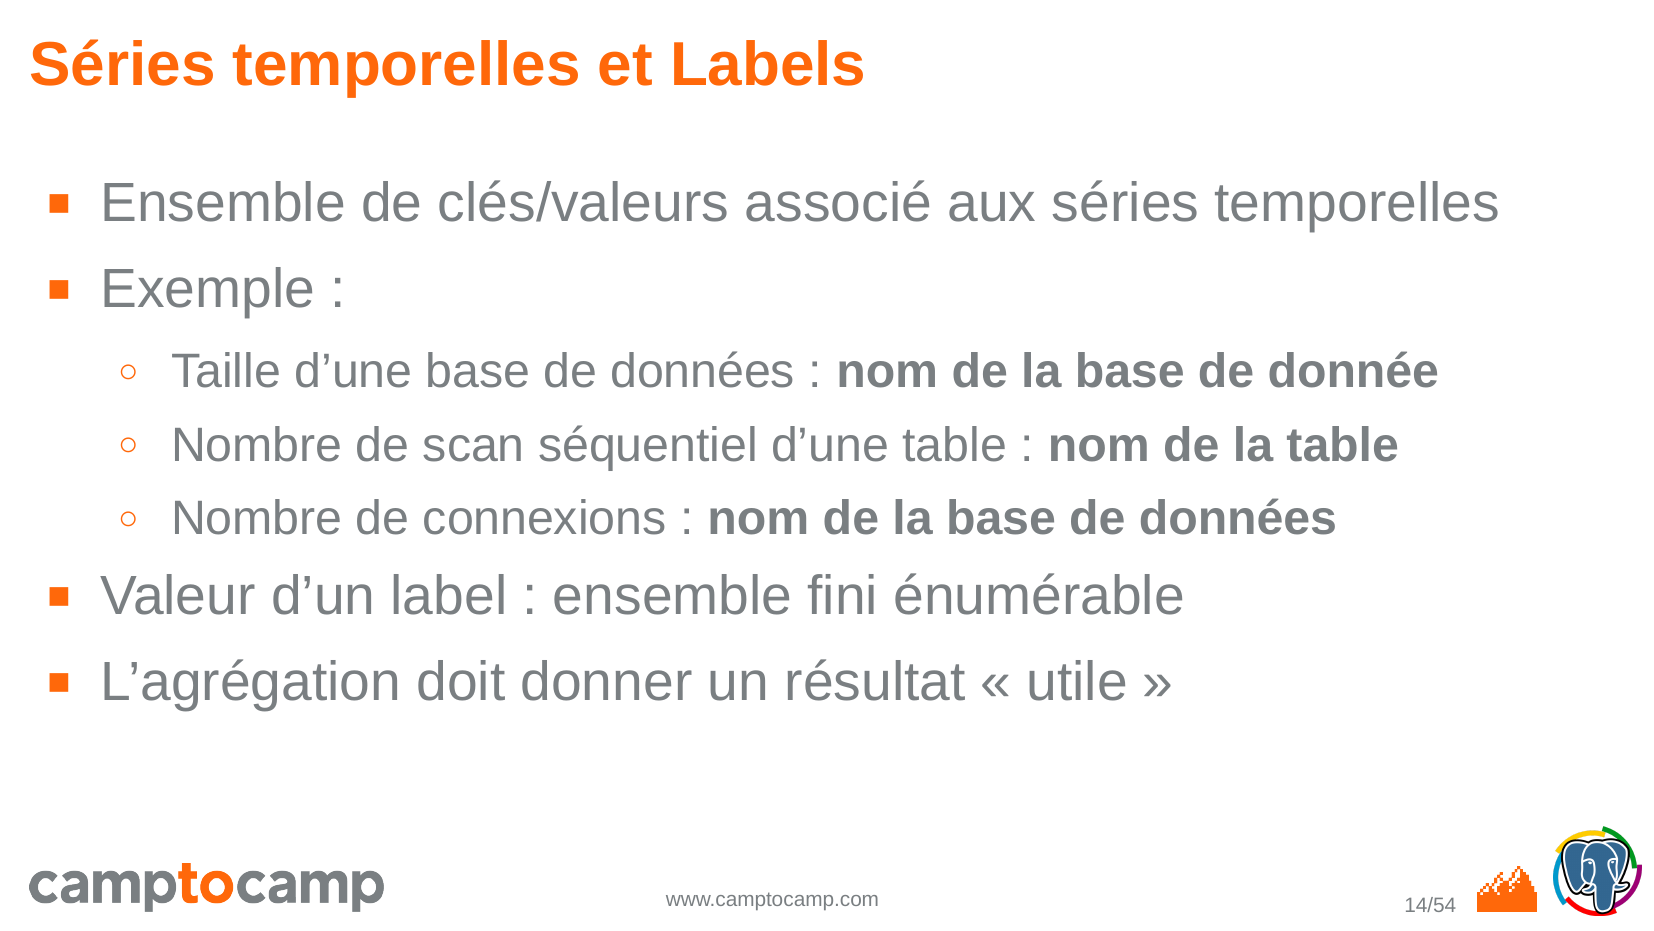

# Séries temporelles et Labels
Ensemble de clés/valeurs associé aux séries temporelles
Exemple :
Taille d’une base de données : nom de la base de donnée
Nombre de scan séquentiel d’une table : nom de la table
Nombre de connexions : nom de la base de données
Valeur d’un label : ensemble fini énumérable
L’agrégation doit donner un résultat « utile »